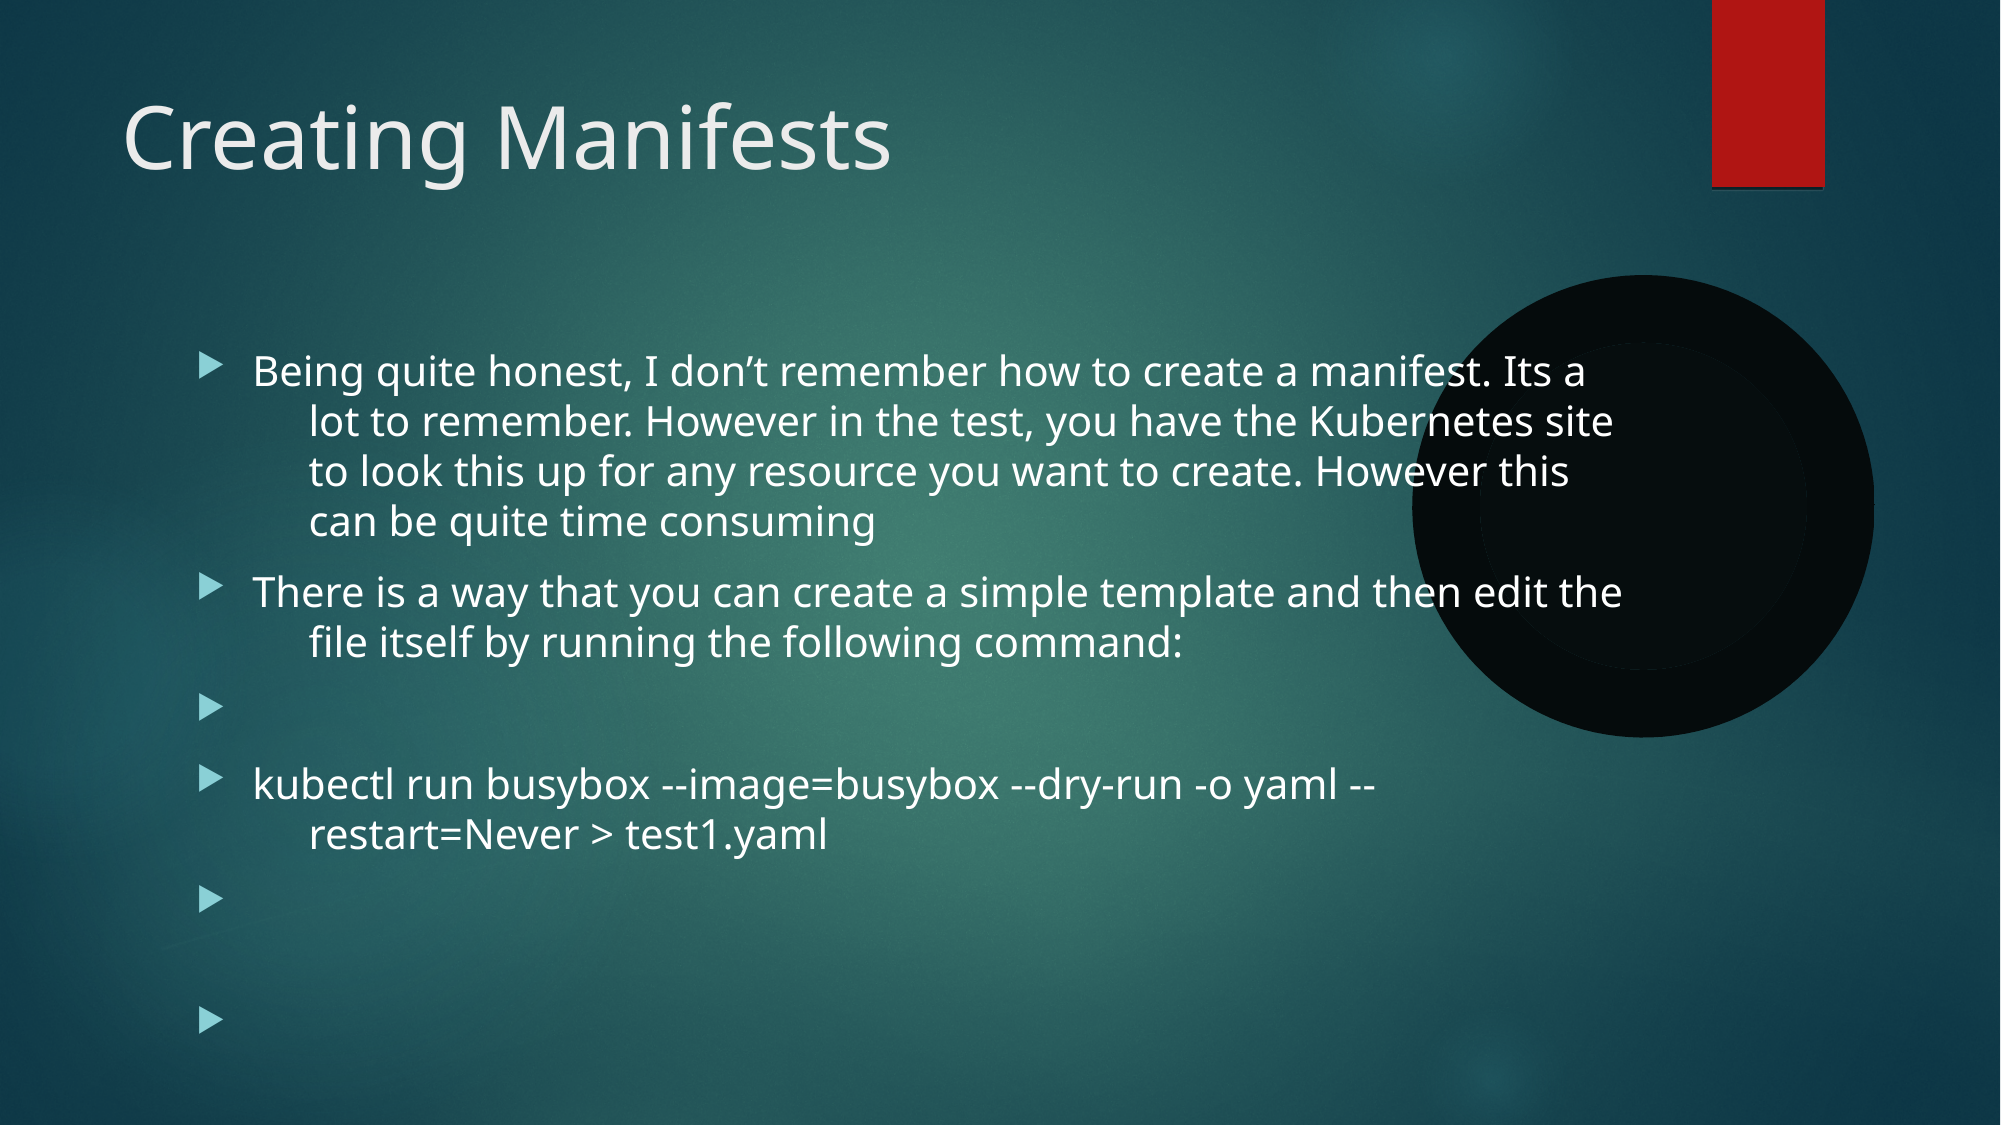

# Creating Manifests
Being quite honest, I don’t remember how to create a manifest. Its a lot to remember. However in the test, you have the Kubernetes site to look this up for any resource you want to create. However this can be quite time consuming
There is a way that you can create a simple template and then edit the file itself by running the following command:
kubectl run busybox --image=busybox --dry-run -o yaml --restart=Never > test1.yaml